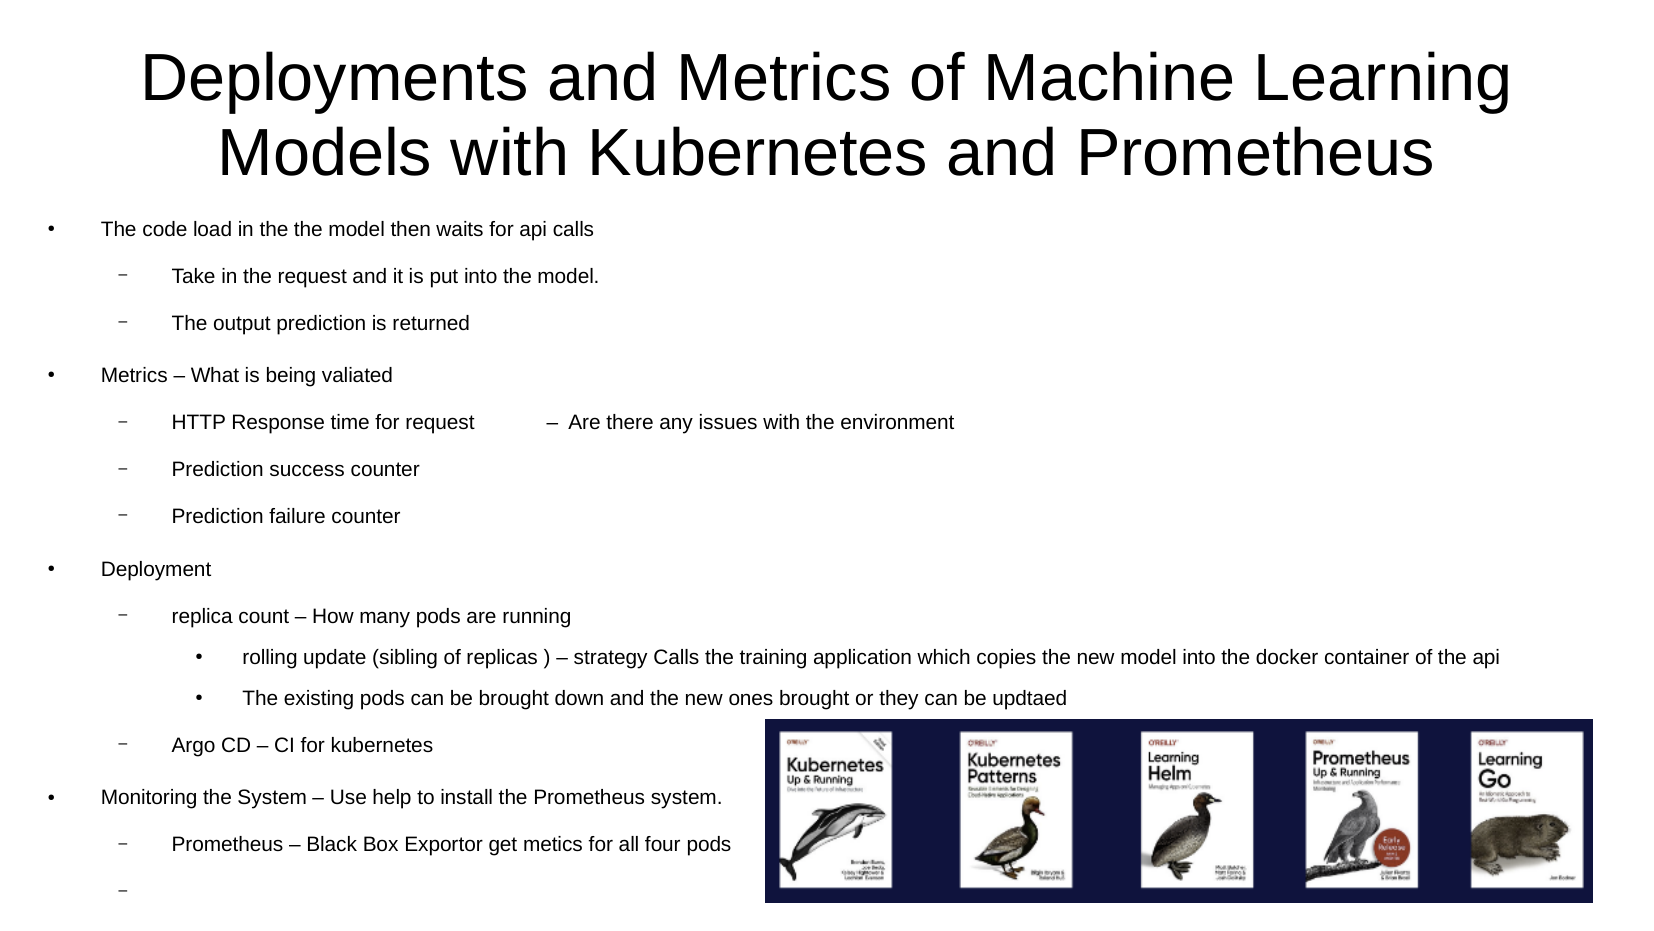

# Deployments and Metrics of Machine Learning Models with Kubernetes and Prometheus
The code load in the the model then waits for api calls
Take in the request and it is put into the model.
The output prediction is returned
Metrics – What is being valiated
HTTP Response time for request 	– Are there any issues with the environment
Prediction success counter
Prediction failure counter
Deployment
replica count – How many pods are running
rolling update (sibling of replicas ) – strategy Calls the training application which copies the new model into the docker container of the api
The existing pods can be brought down and the new ones brought or they can be updtaed
Argo CD – CI for kubernetes
Monitoring the System – Use help to install the Prometheus system.
Prometheus – Black Box Exportor get metics for all four pods